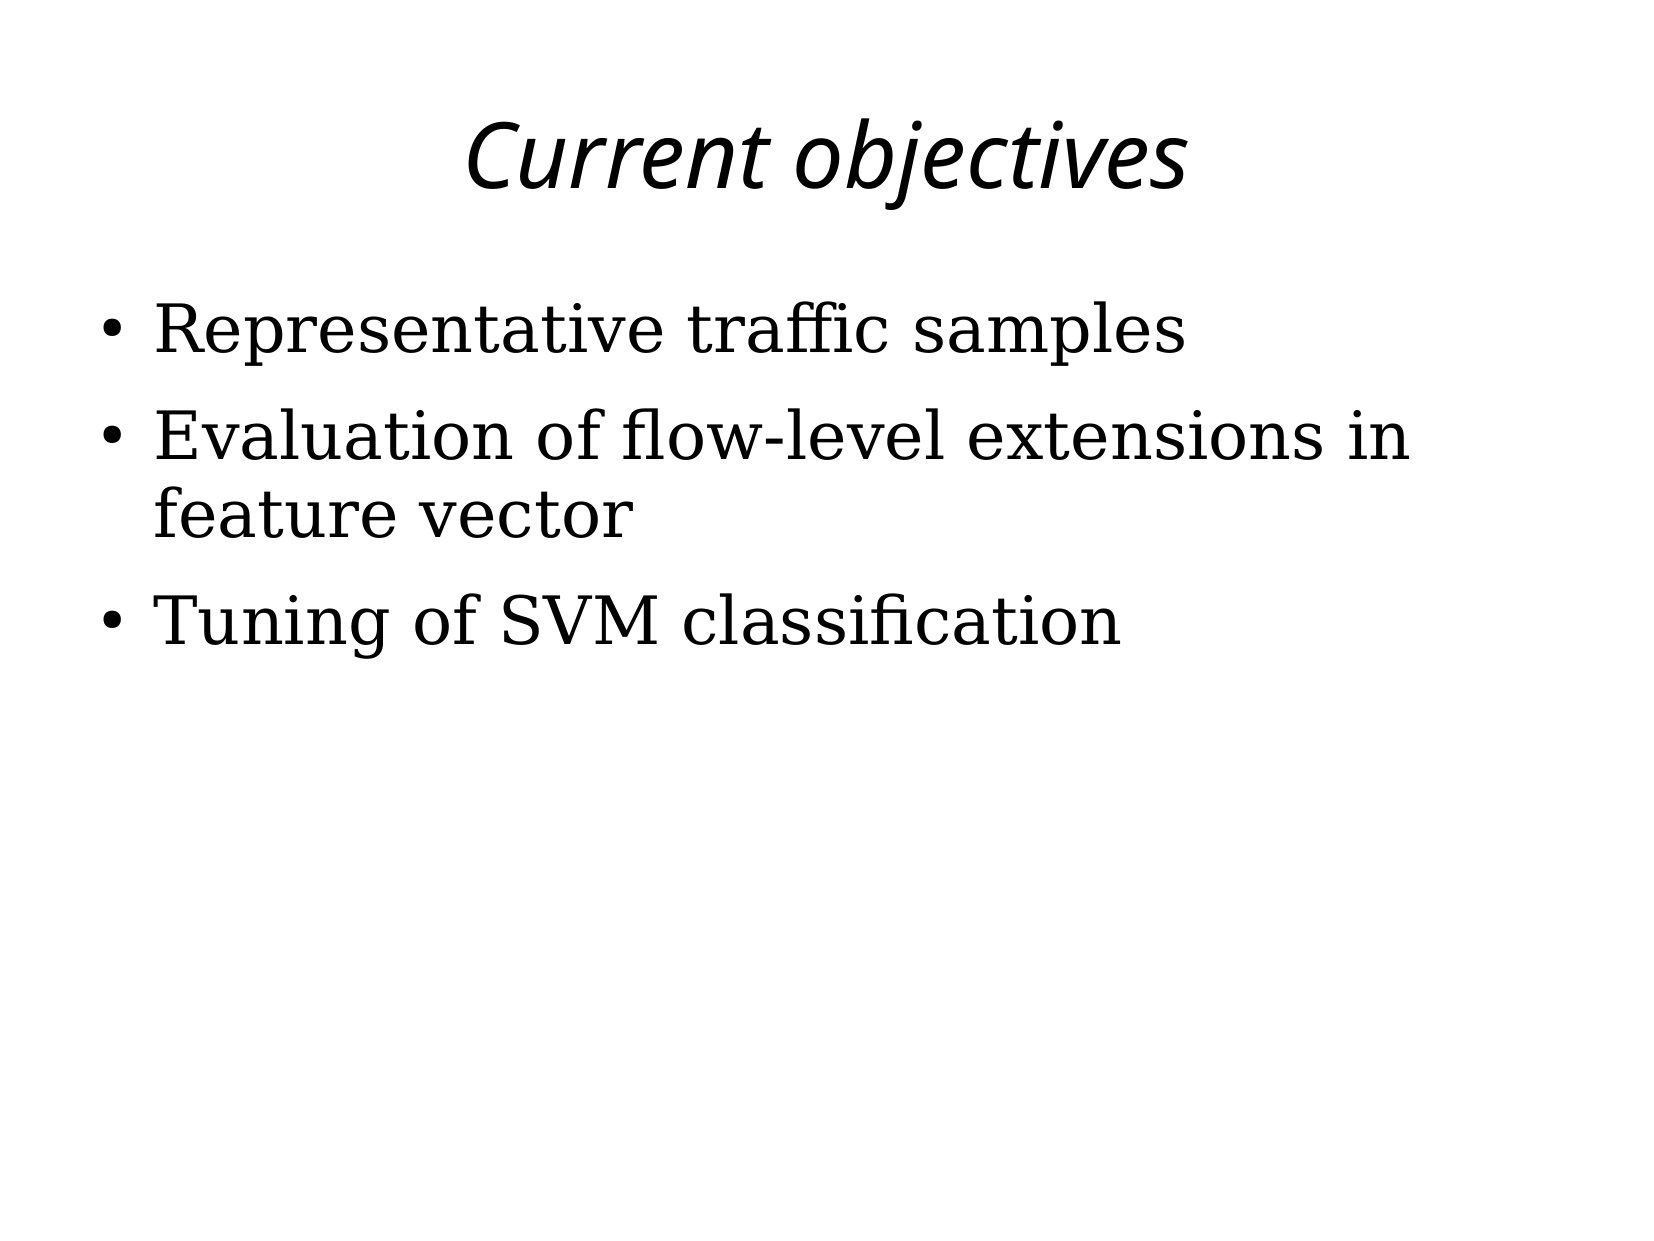

# Current objectives
Representative traffic samples
Evaluation of flow-level extensions in feature vector
Tuning of SVM classification